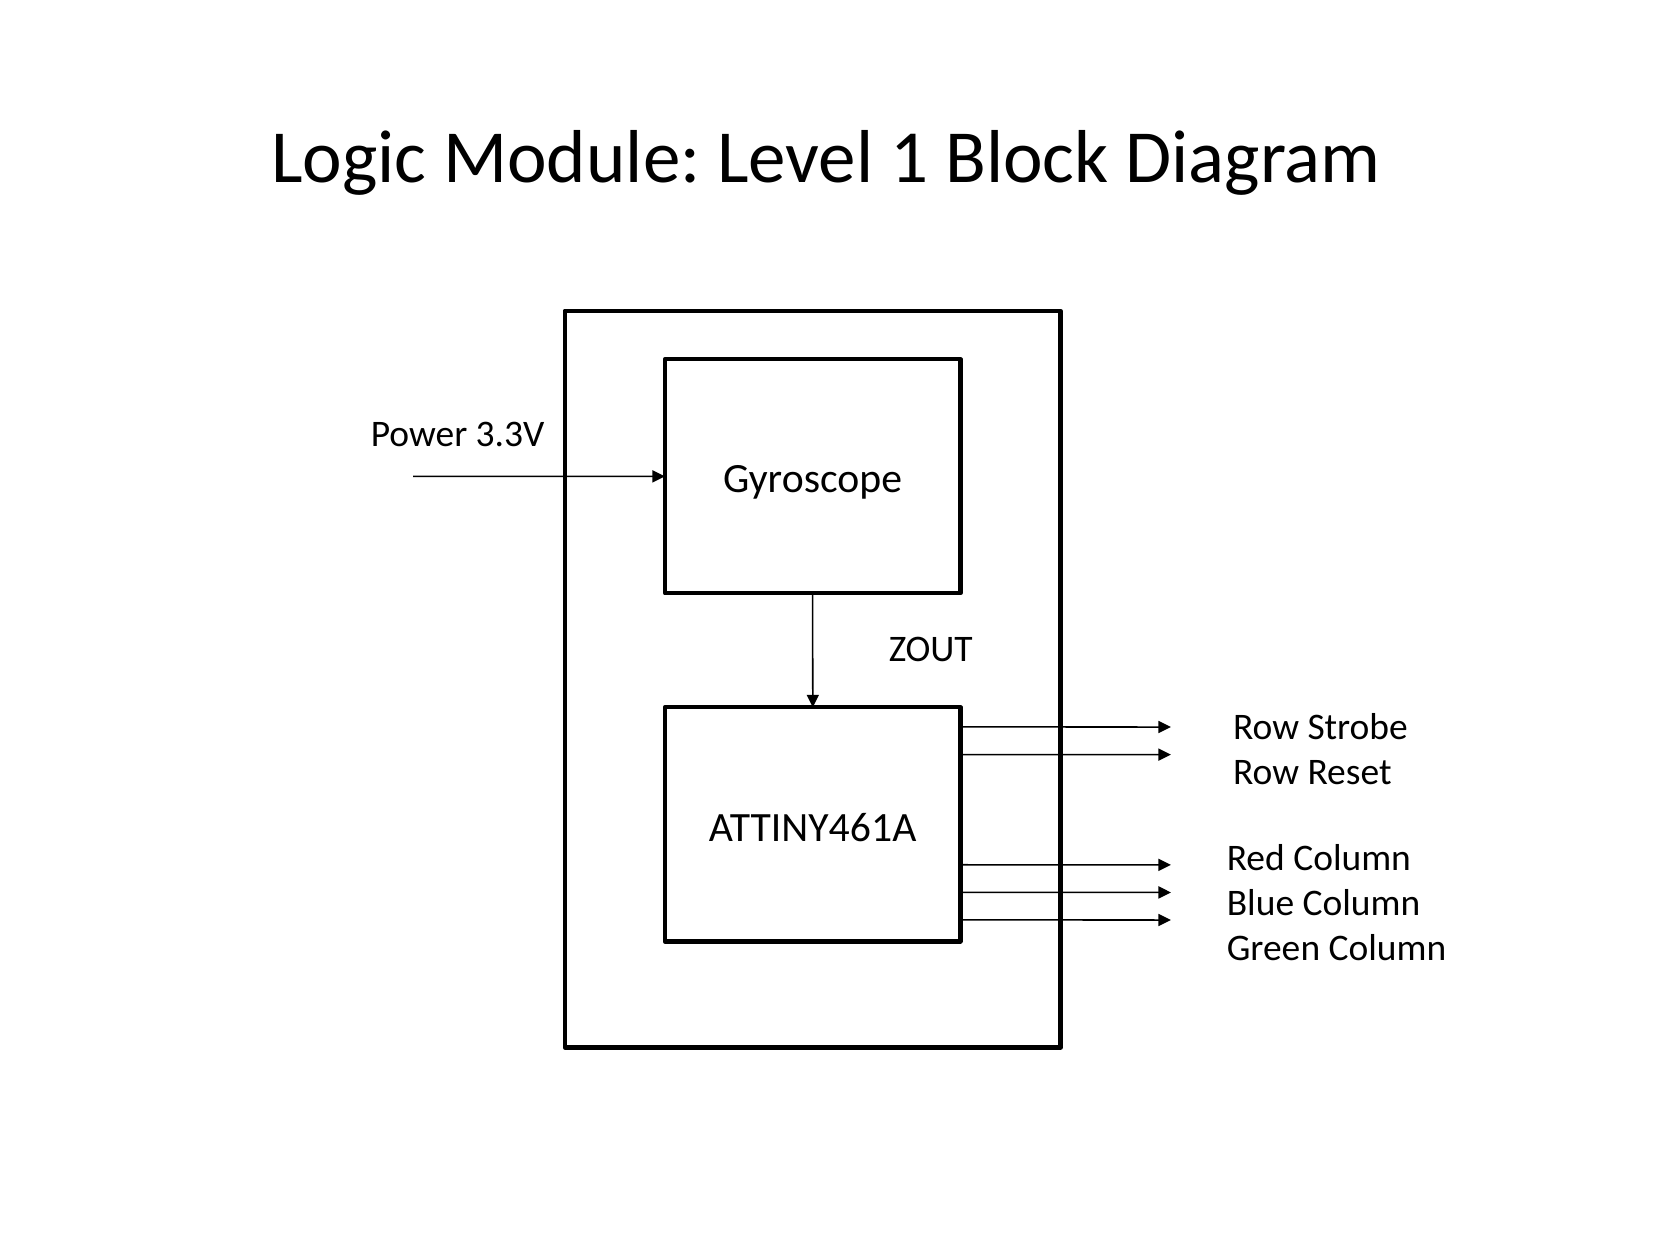

# Logic Module: Level 1 Block Diagram
Gyroscope
Power 3.3V
ZOUT
Row Strobe
Row Reset
ATTINY461A
Red Column
Blue Column
Green Column